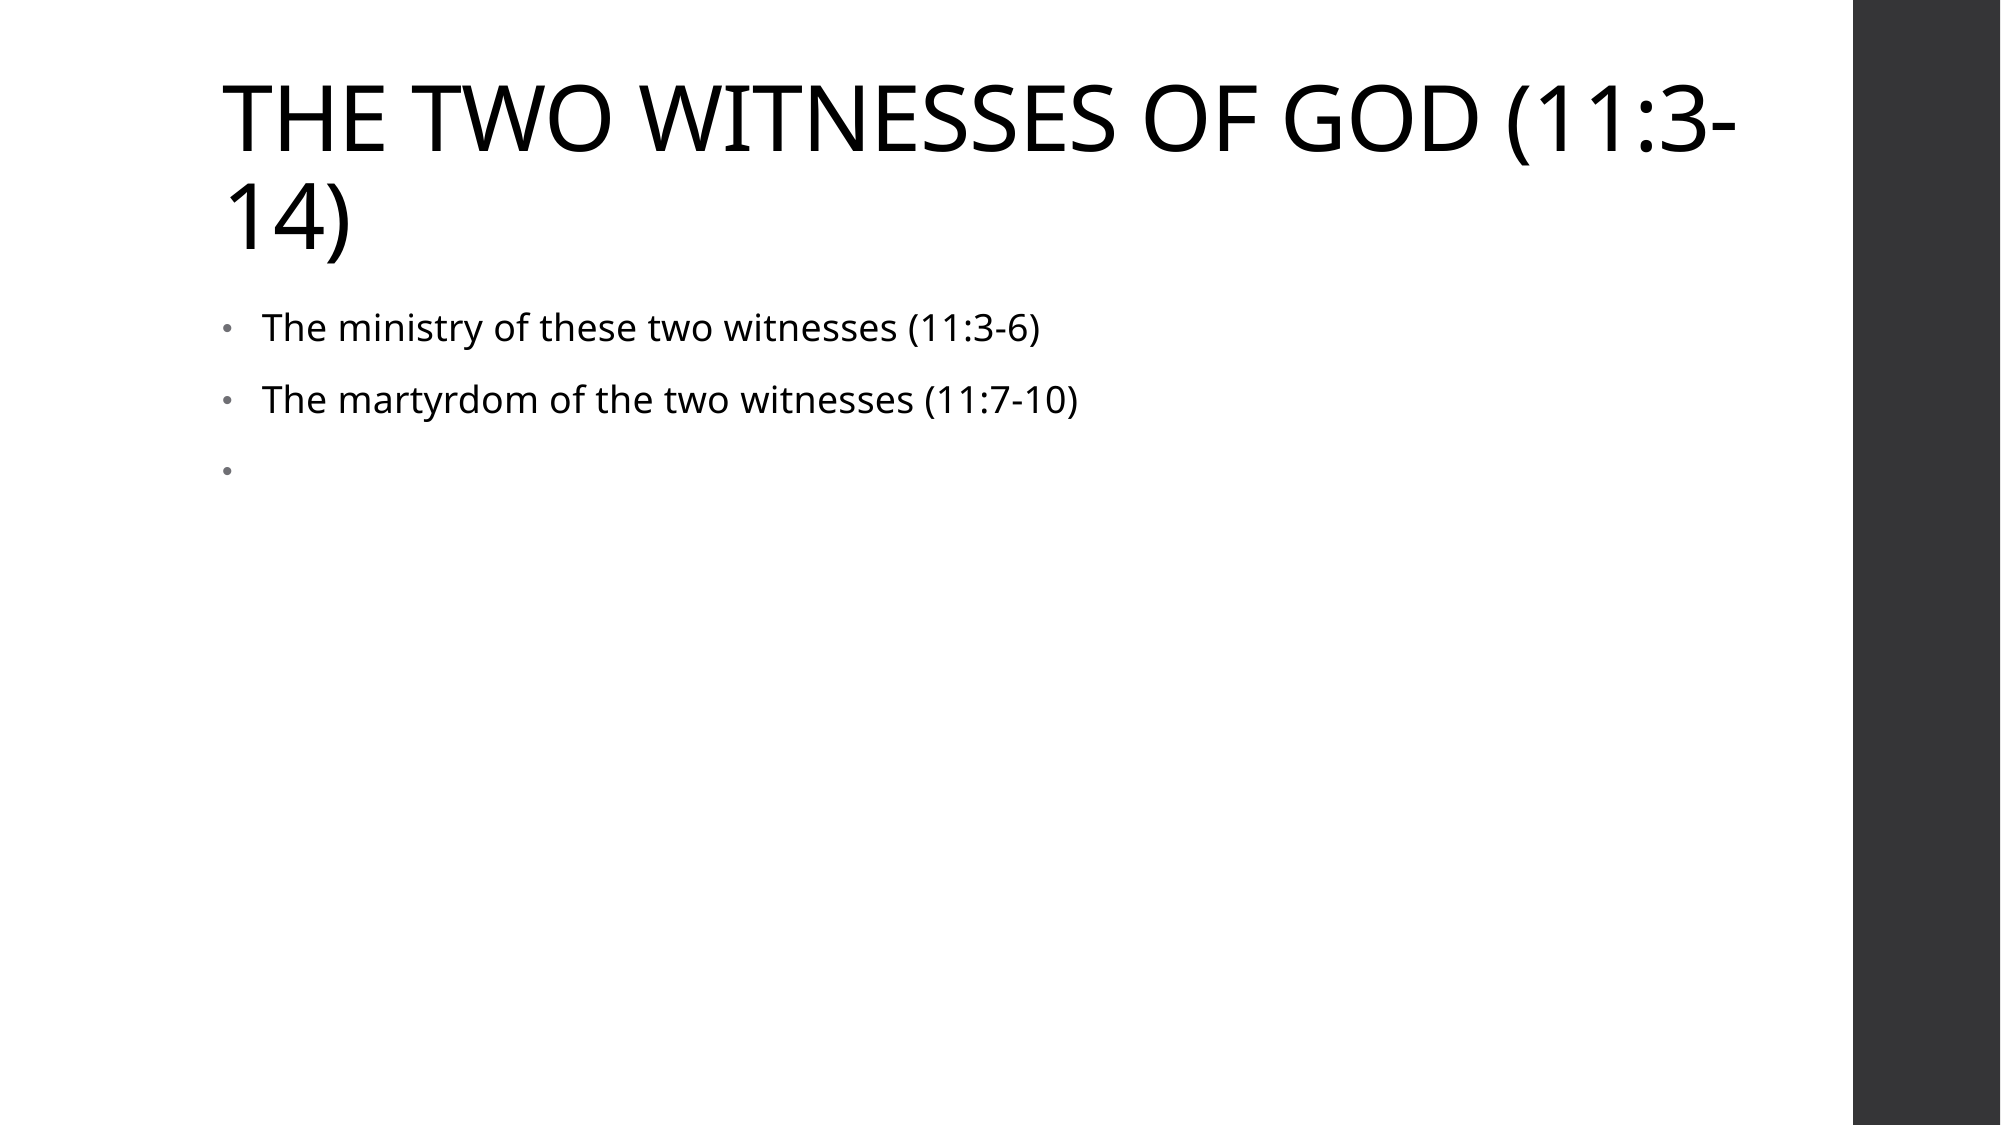

# THE TWO WITNESSES OF GOD (11:3-14)
 The ministry of these two witnesses (11:3-6)
 The martyrdom of the two witnesses (11:7-10)